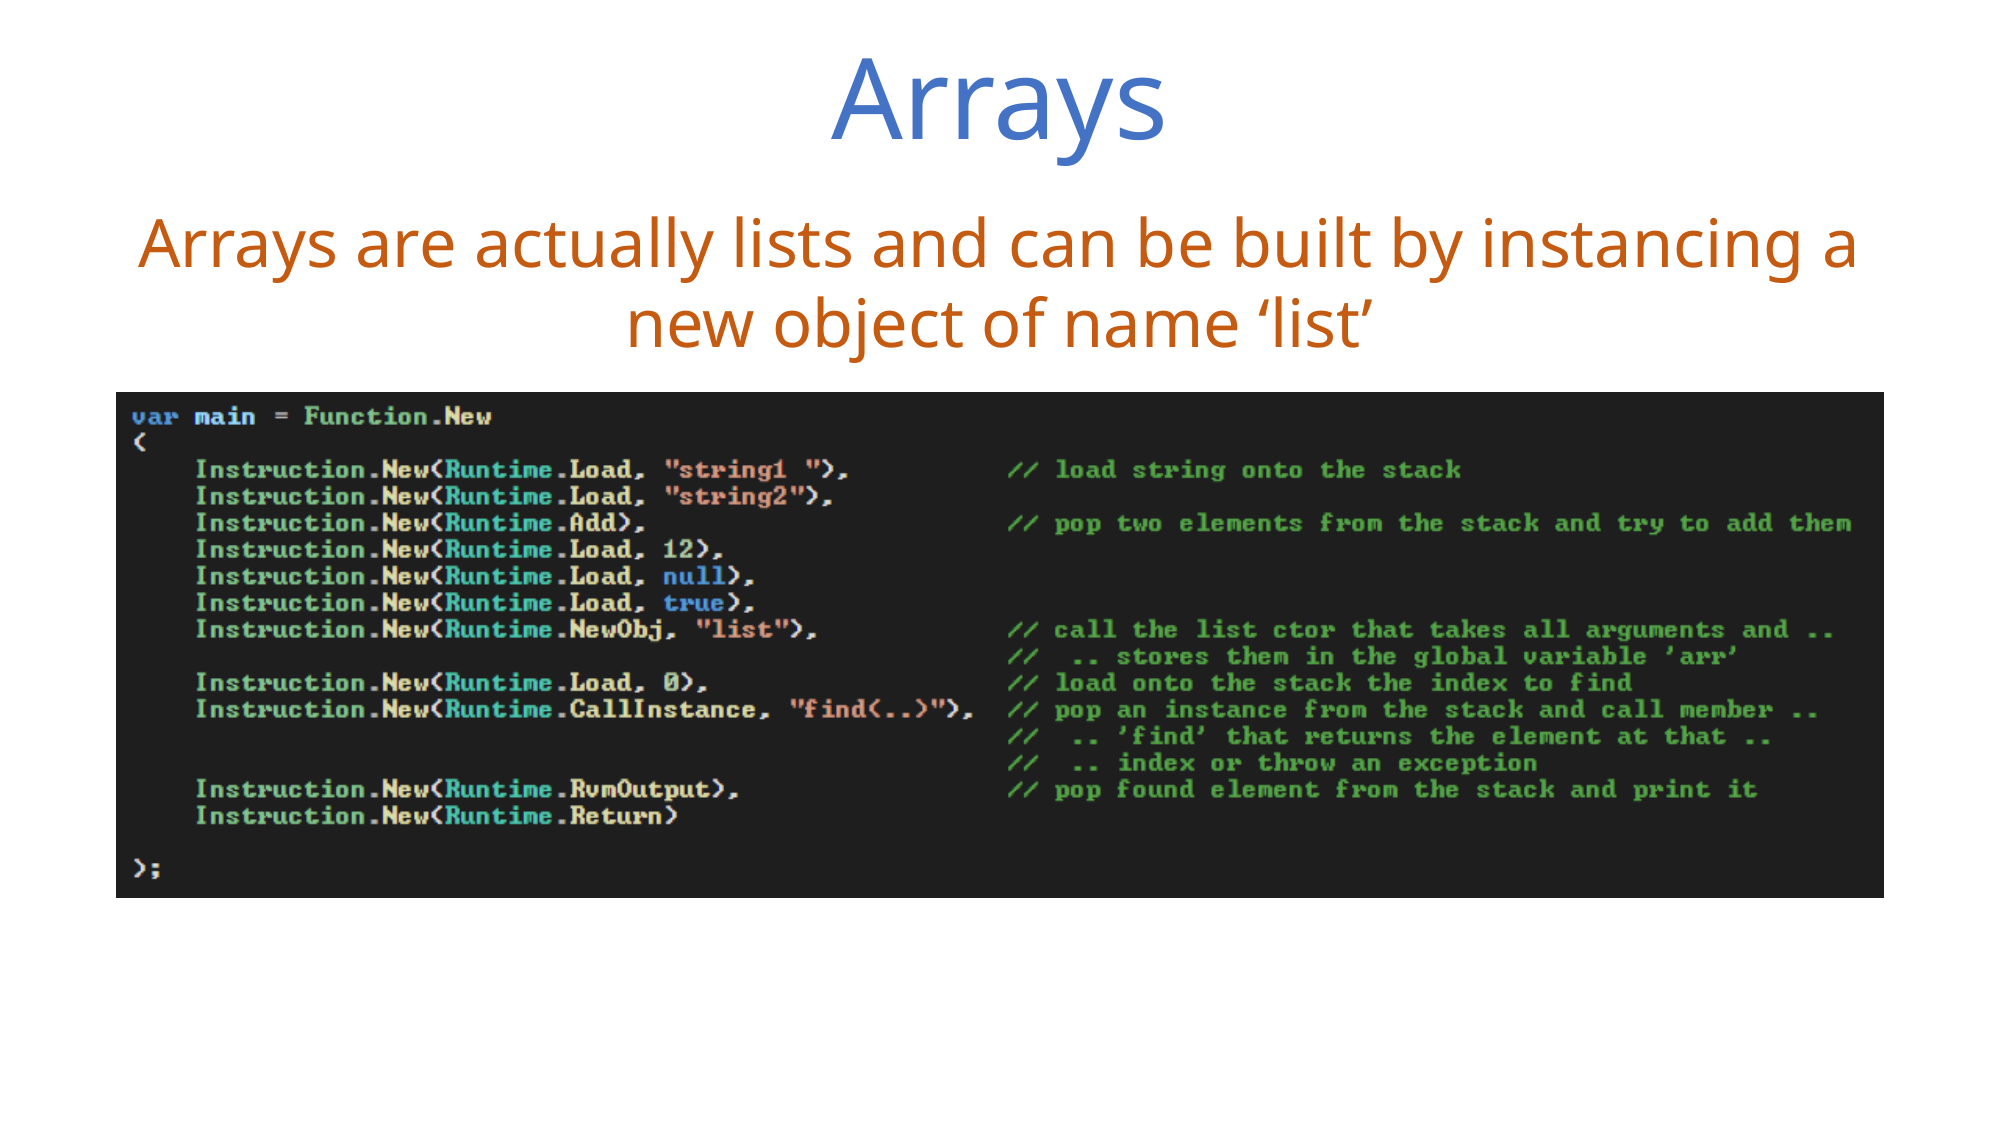

Arrays
Arrays are actually lists and can be built by instancing a new object of name ‘list’